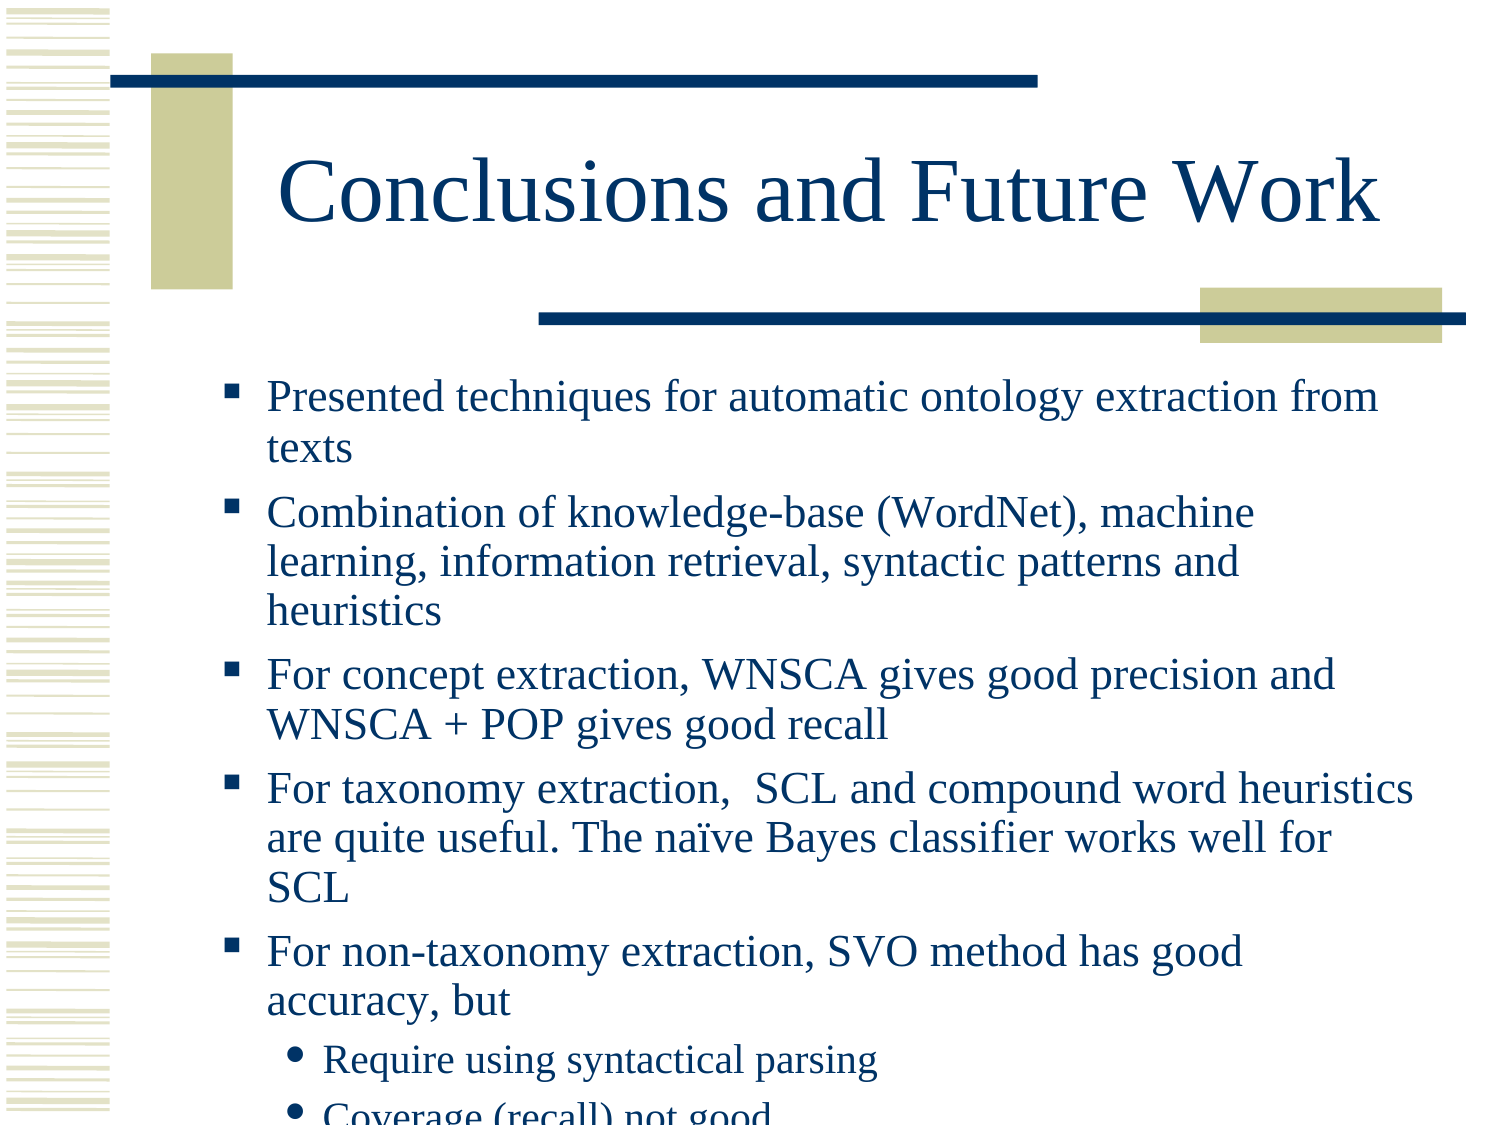

# Conclusions and Future Work
Presented techniques for automatic ontology extraction from texts
Combination of knowledge-base (WordNet), machine learning, information retrieval, syntactic patterns and heuristics
For concept extraction, WNSCA gives good precision and WNSCA + POP gives good recall
For taxonomy extraction, SCL and compound word heuristics are quite useful. The naïve Bayes classifier works well for SCL
For non-taxonomy extraction, SVO method has good accuracy, but
Require using syntactical parsing
Coverage (recall) not good